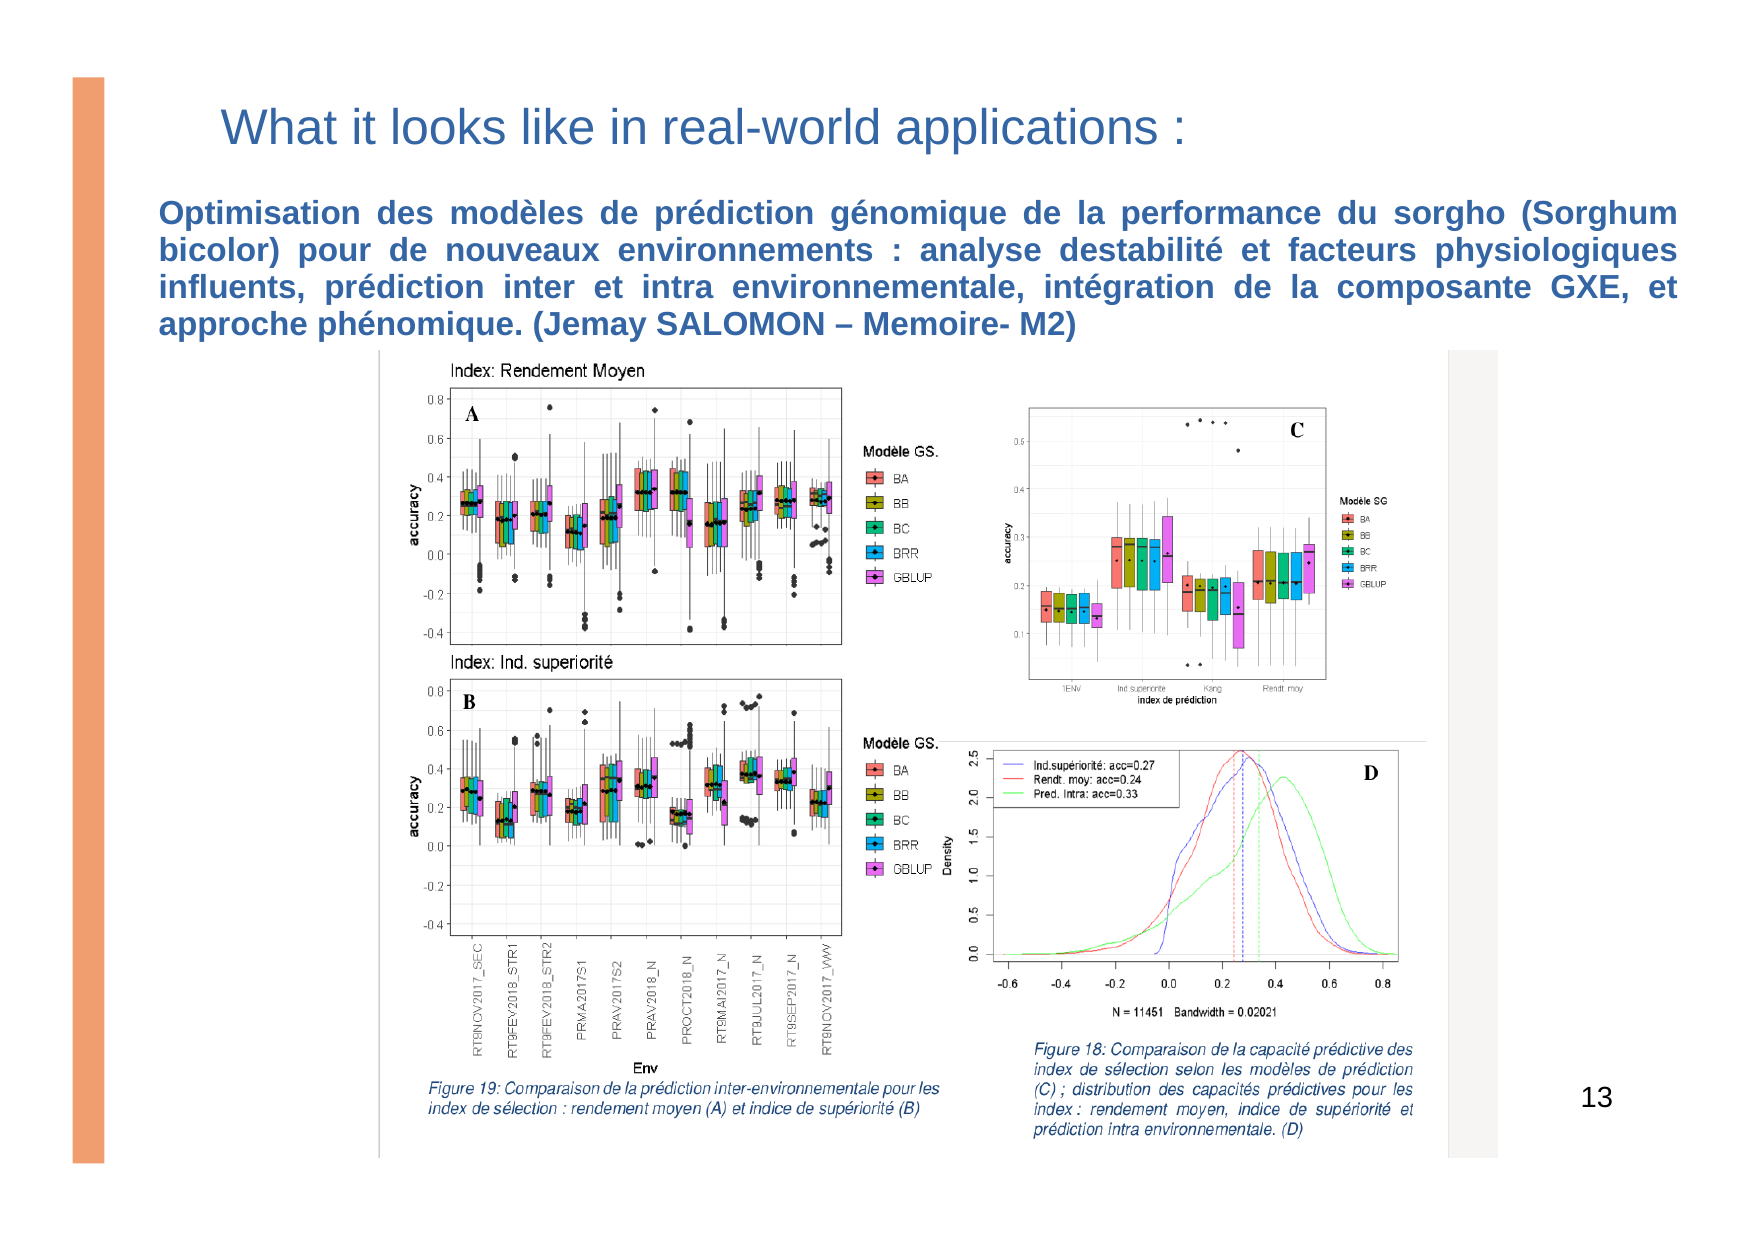

What it looks like in real-world applications :
Optimisation des modèles de prédiction génomique de la performance du sorgho (Sorghum bicolor) pour de nouveaux environnements : analyse destabilité et facteurs physiologiques influents, prédiction inter et intra environnementale, intégration de la composante GXE, et approche phénomique. (Jemay SALOMON – Memoire- M2)
13